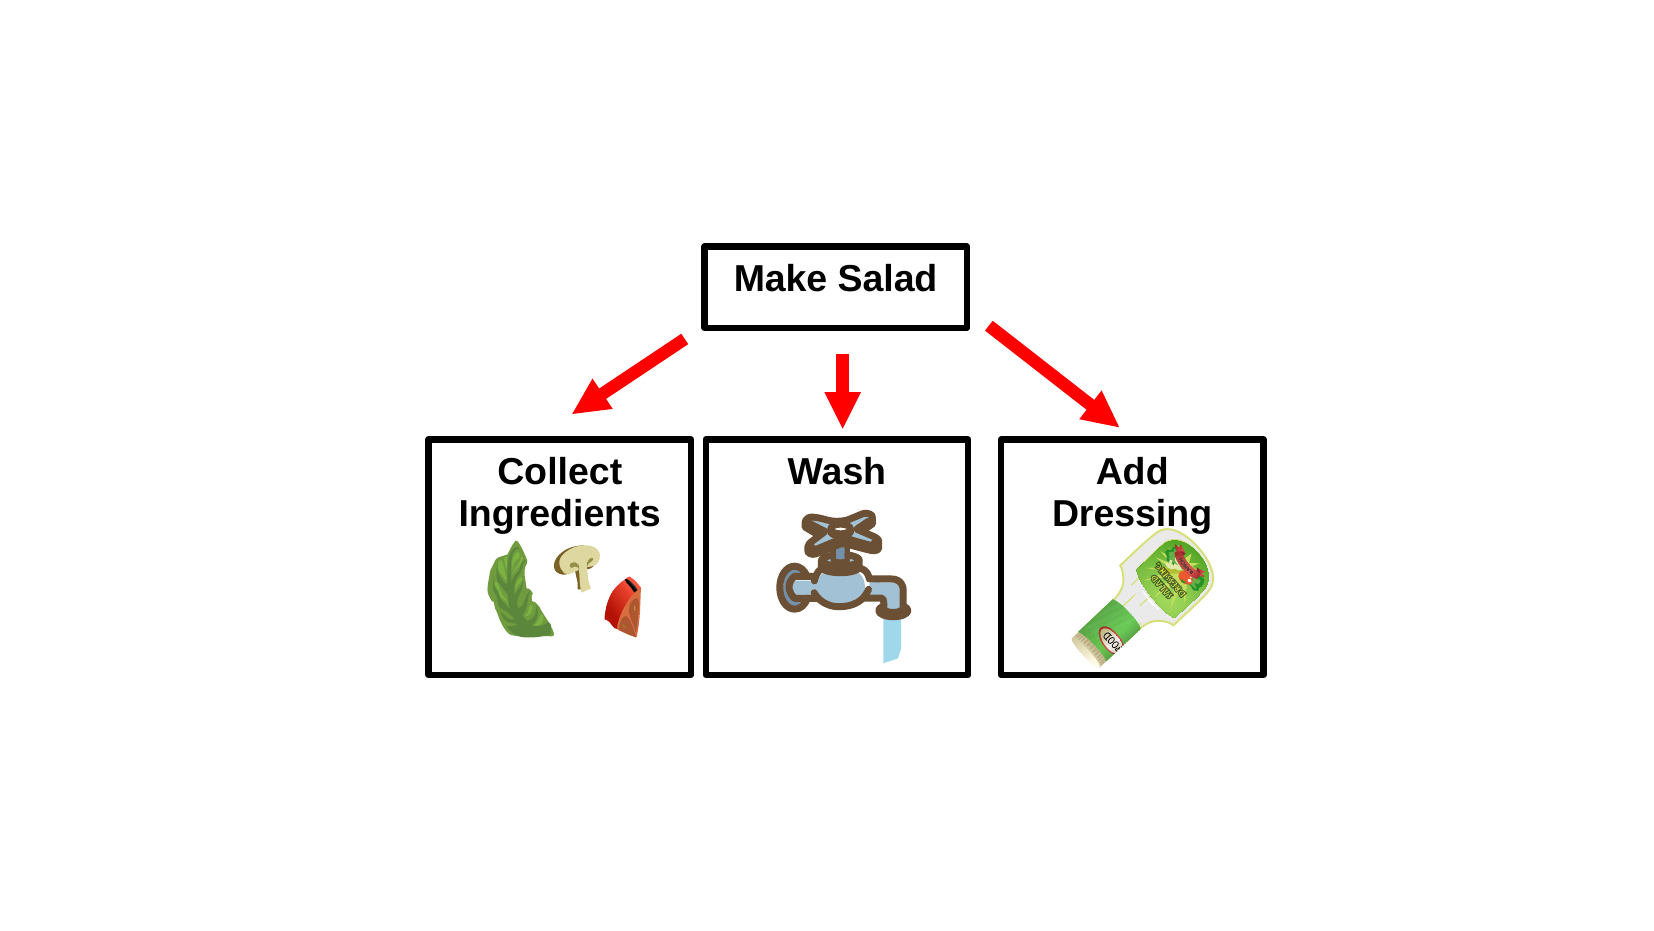

Make Salad
Collect Ingredients
Wash
Add Dressing